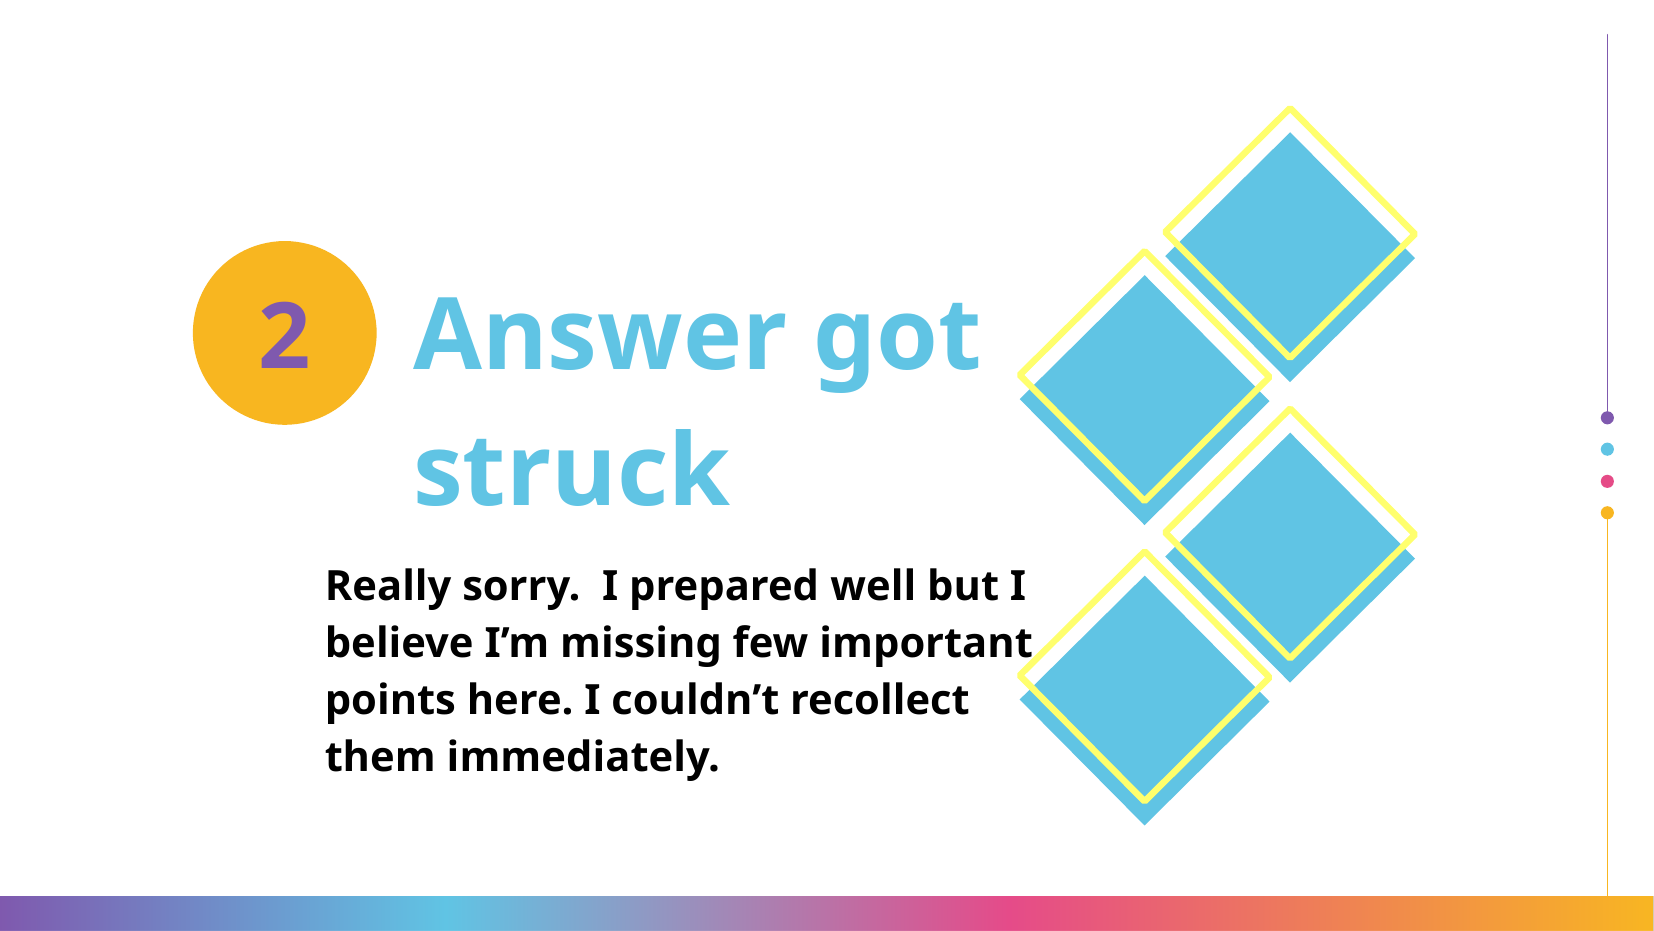

2
# Answer got struck
Really sorry. I prepared well but I believe I’m missing few important points here. I couldn’t recollect them immediately.